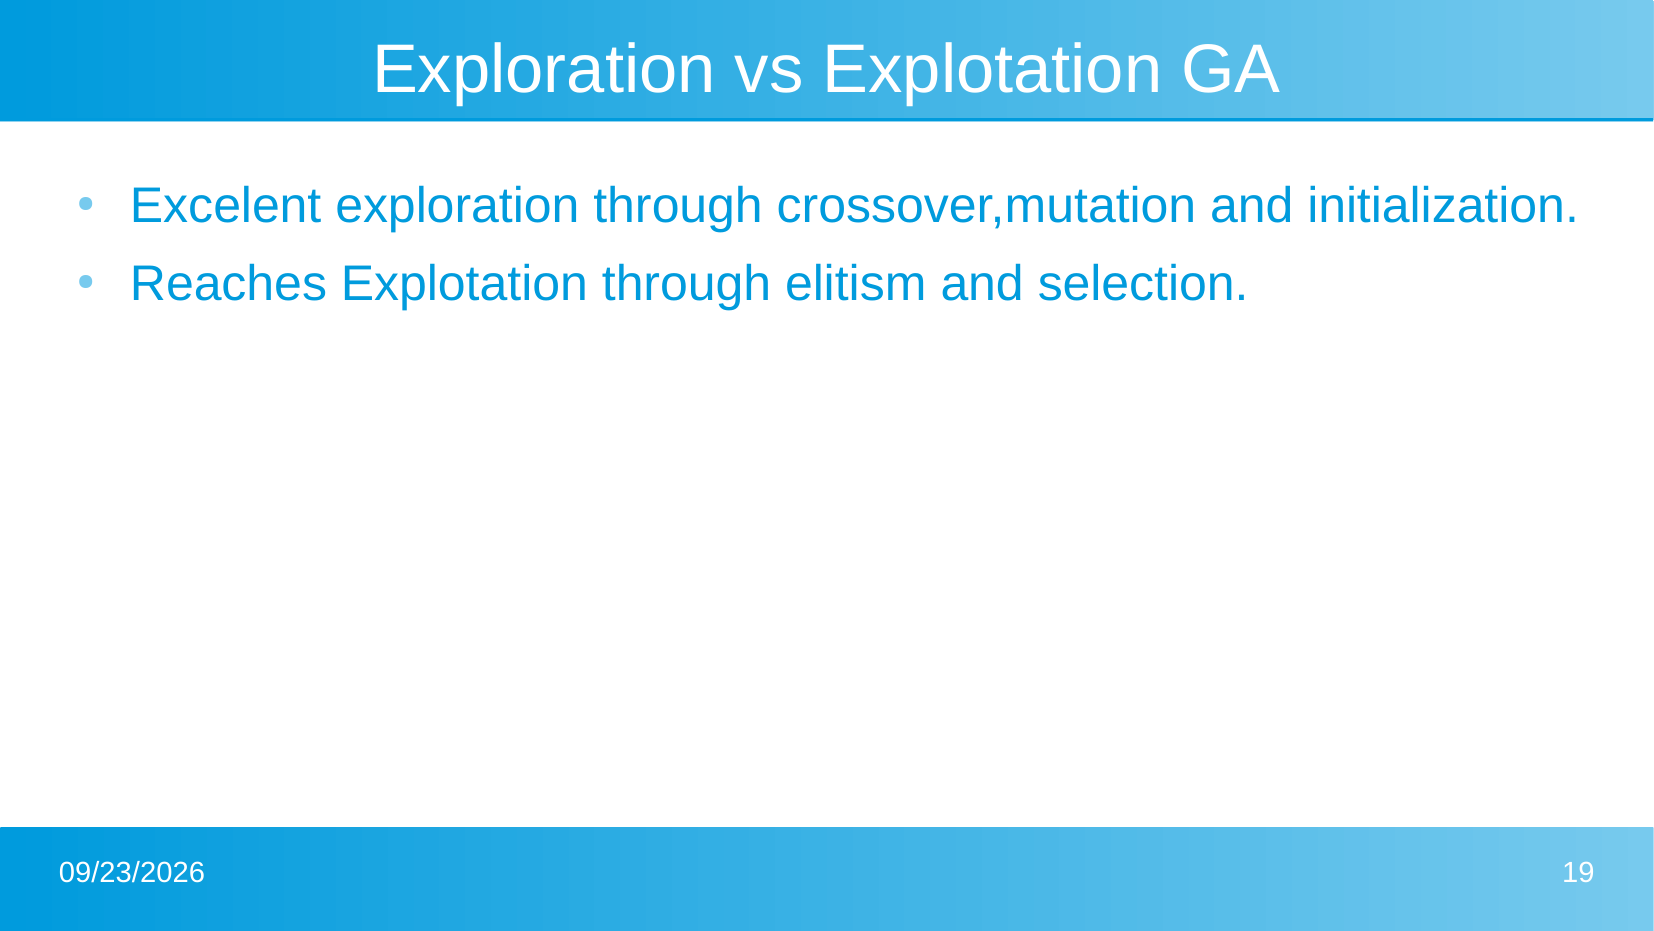

# Exploration vs Explotation GA
Excelent exploration through crossover,mutation and initialization.
Reaches Explotation through elitism and selection.
19